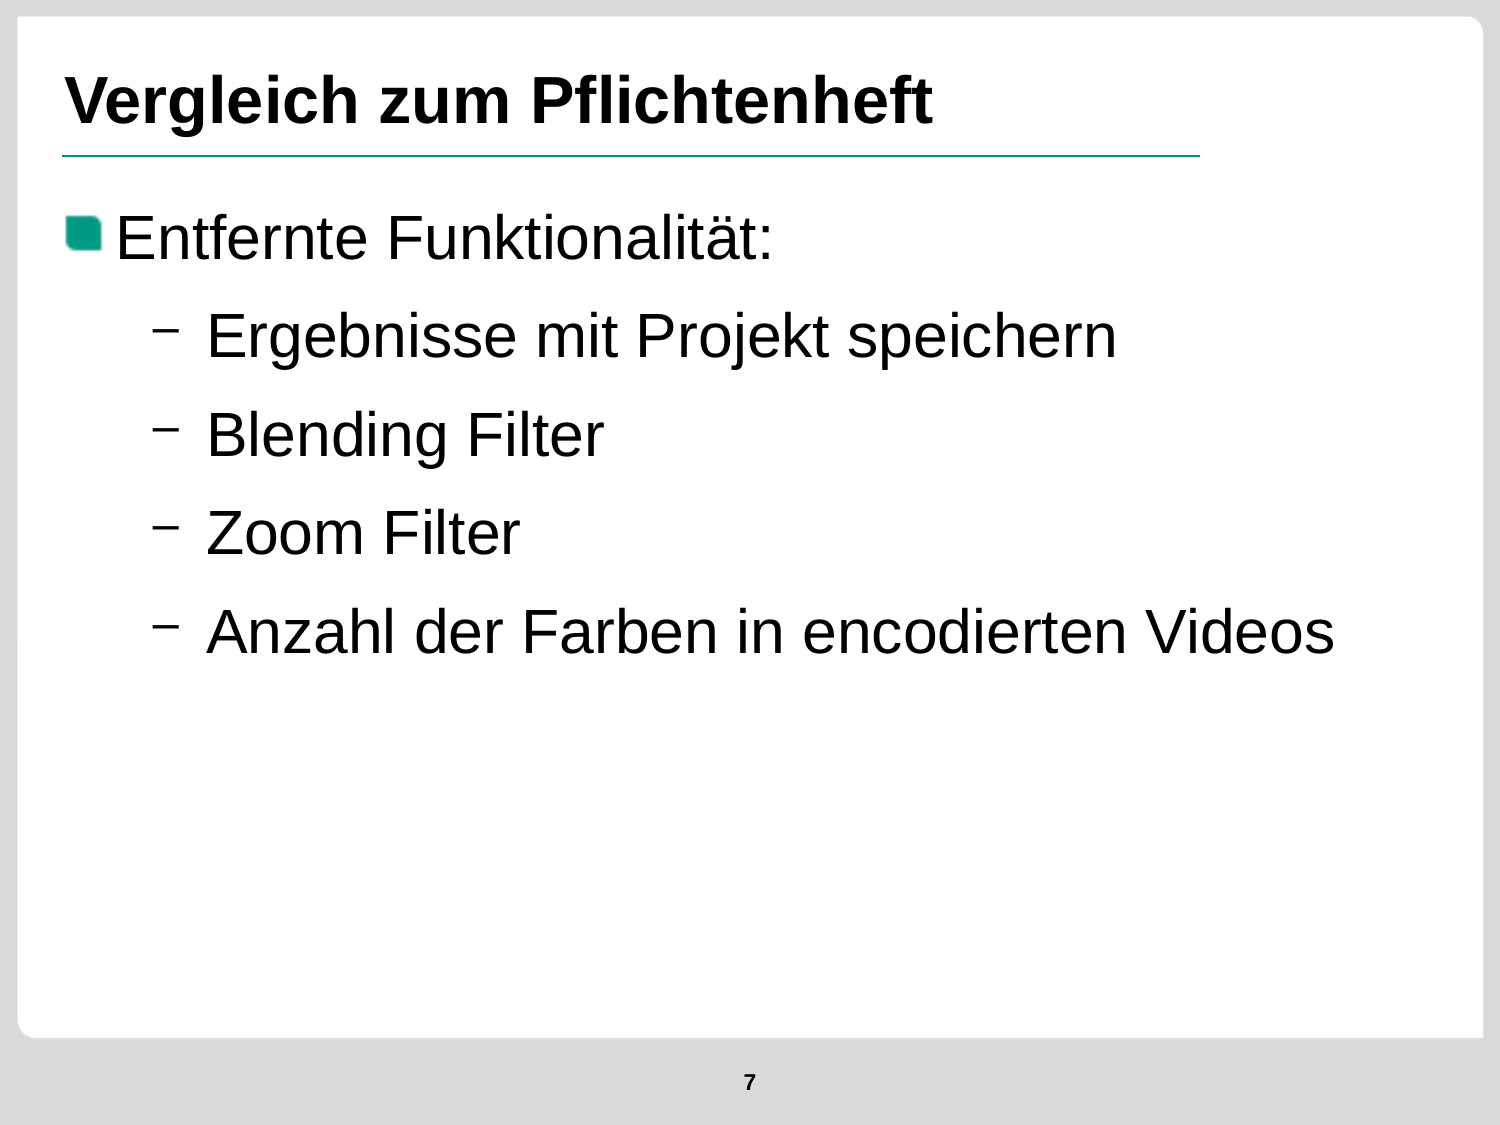

# Vergleich zum Pflichtenheft
Entfernte Funktionalität:
Ergebnisse mit Projekt speichern
Blending Filter
Zoom Filter
Anzahl der Farben in encodierten Videos